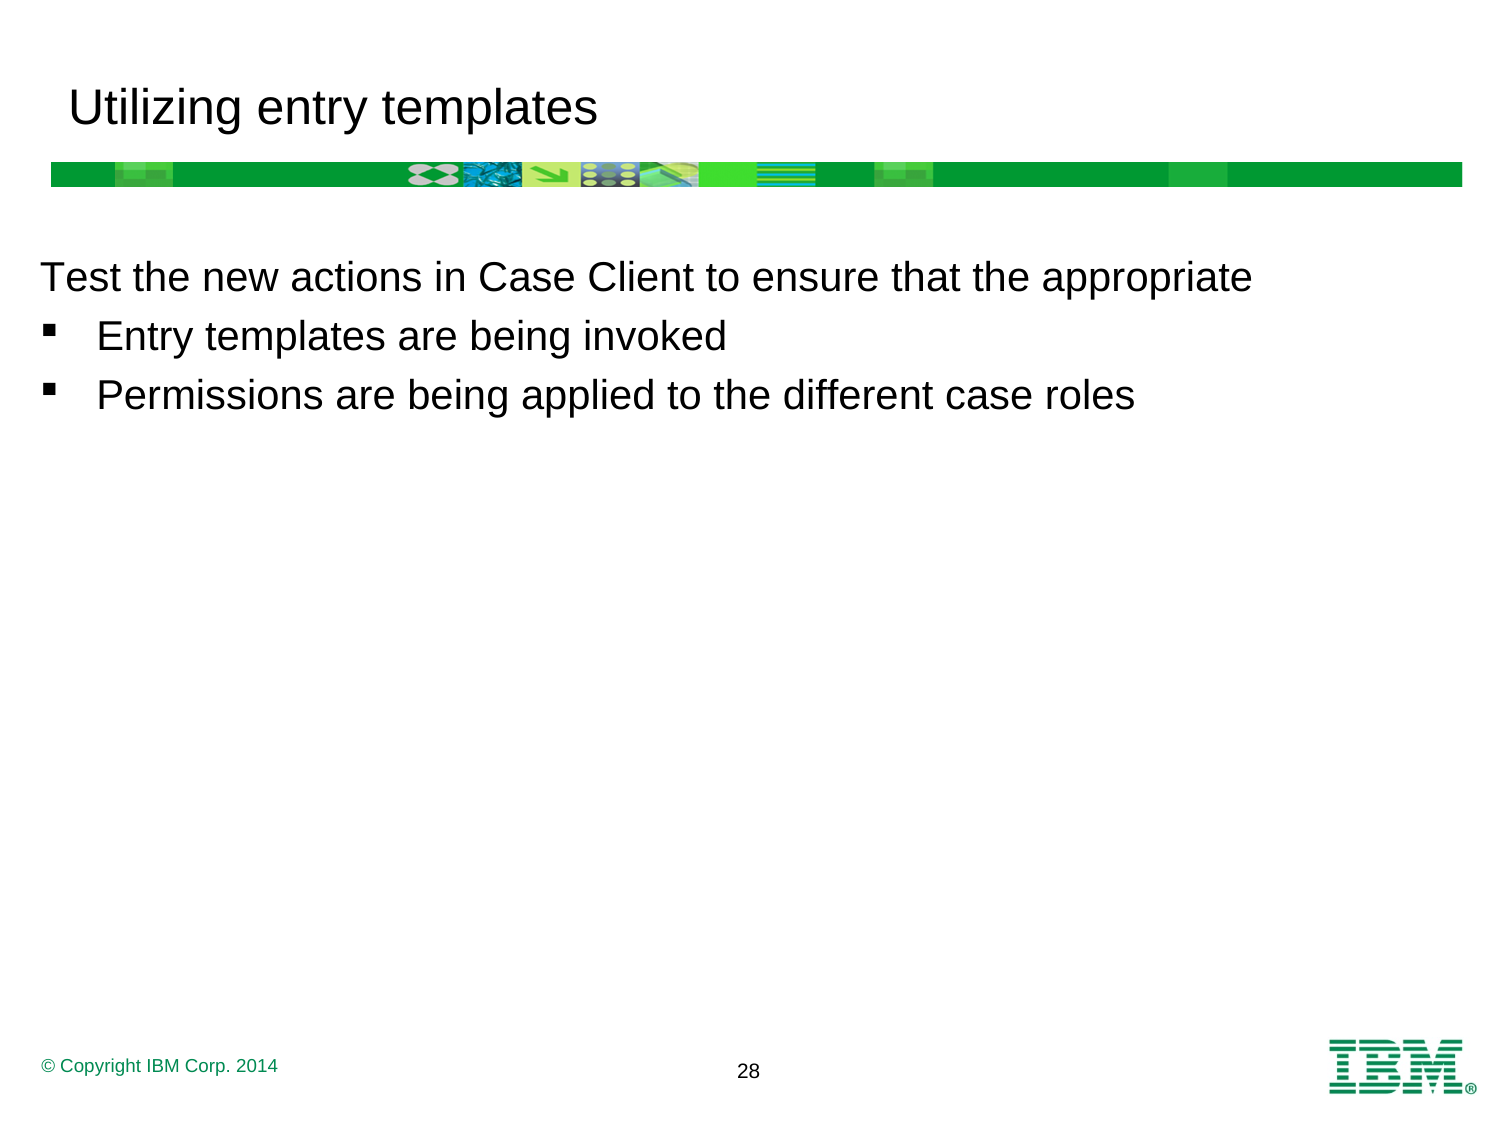

# Utilizing entry templates
Test the new actions in Case Client to ensure that the appropriate
Entry templates are being invoked
Permissions are being applied to the different case roles
28